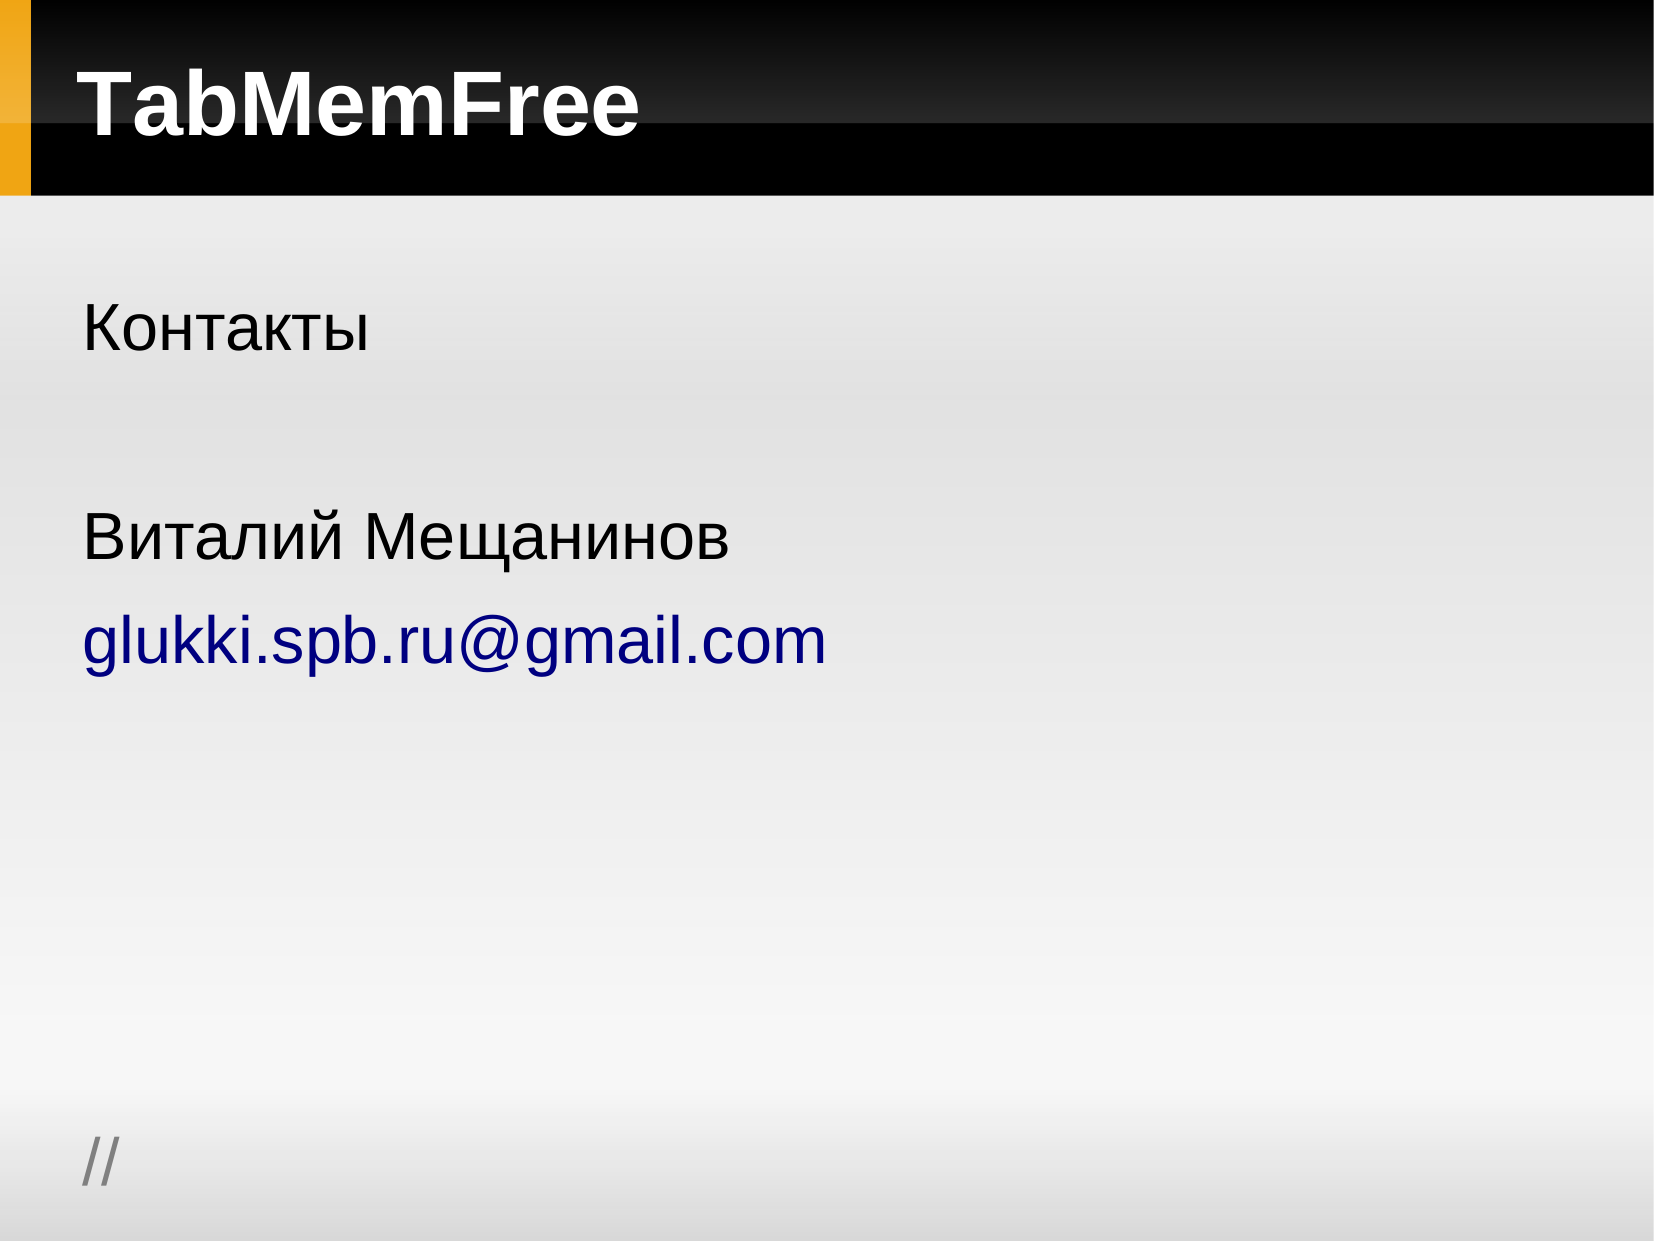

# TabMemFree
Контакты
Виталий Мещанинов
glukki.spb.ru@gmail.com
//